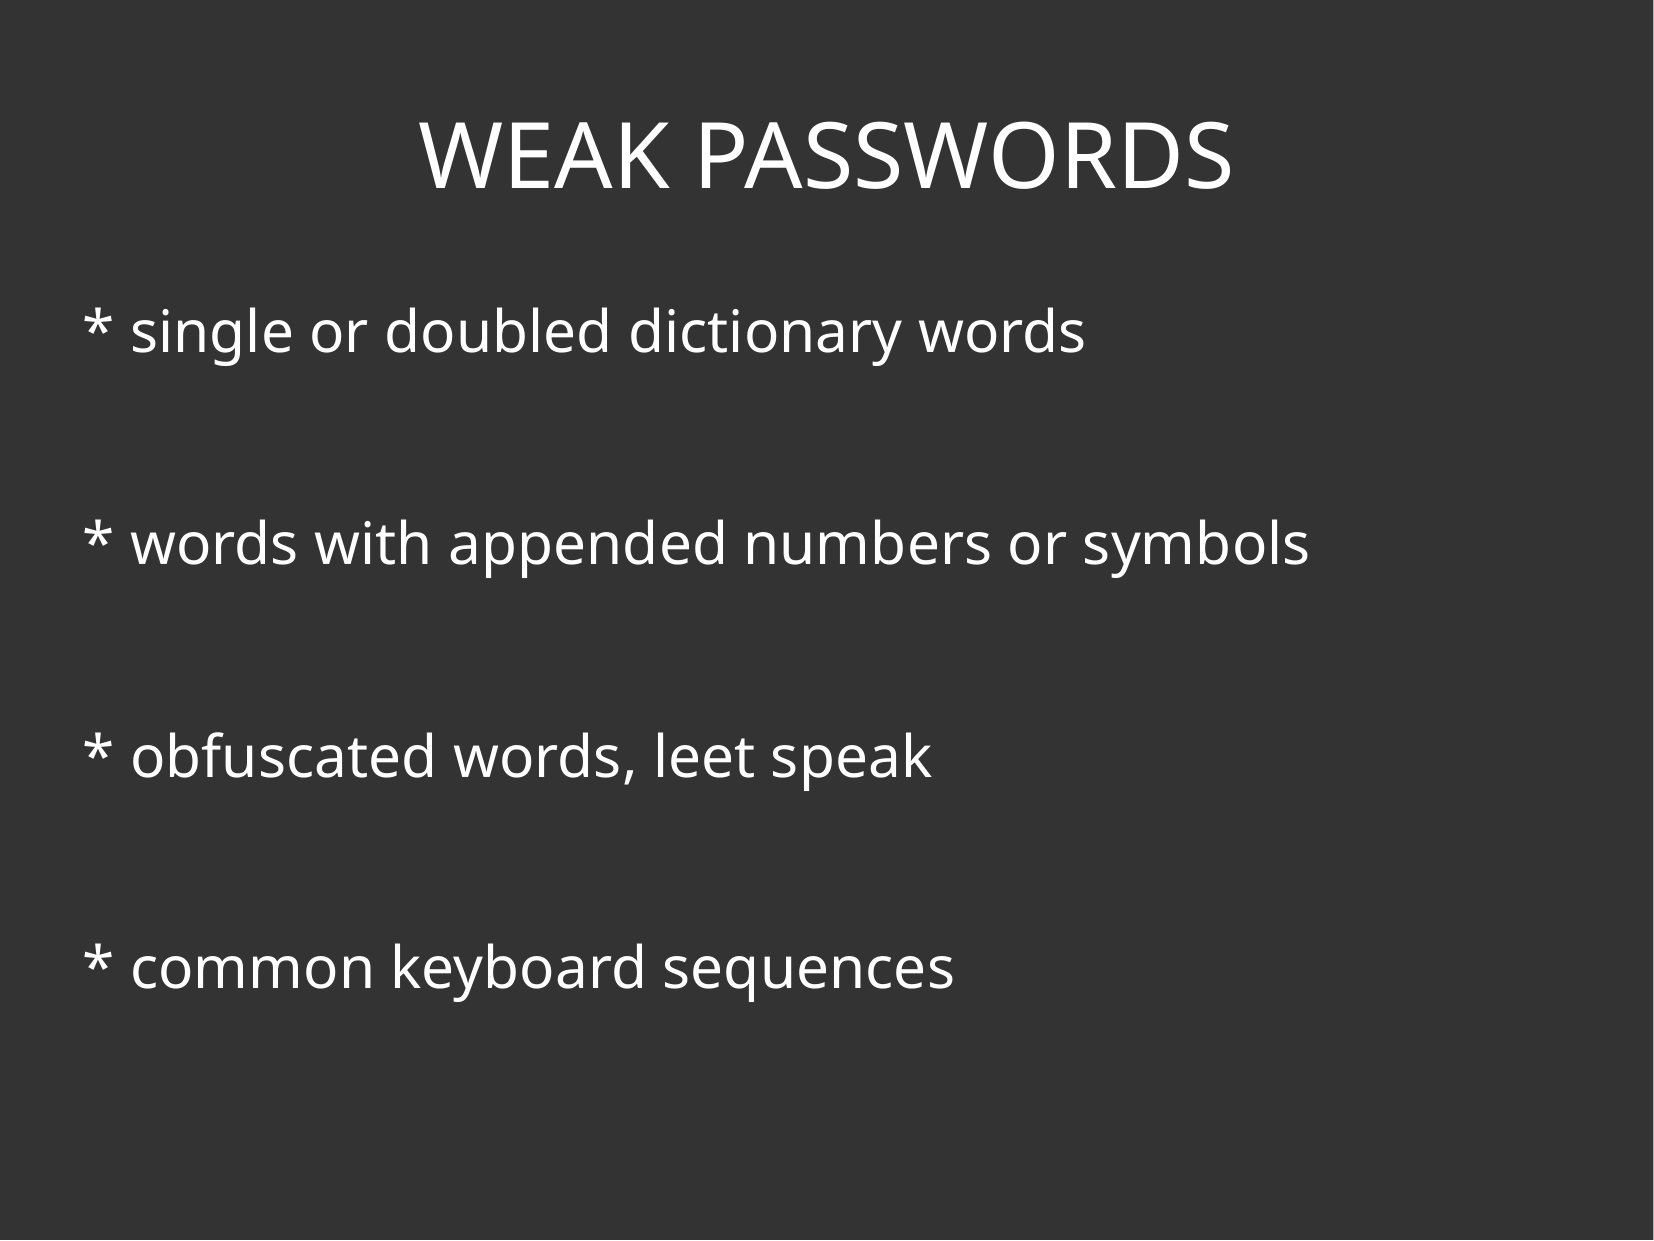

# WEAK PASSWORDS
* single or doubled dictionary words
* words with appended numbers or symbols
* obfuscated words, leet speak
* common keyboard sequences